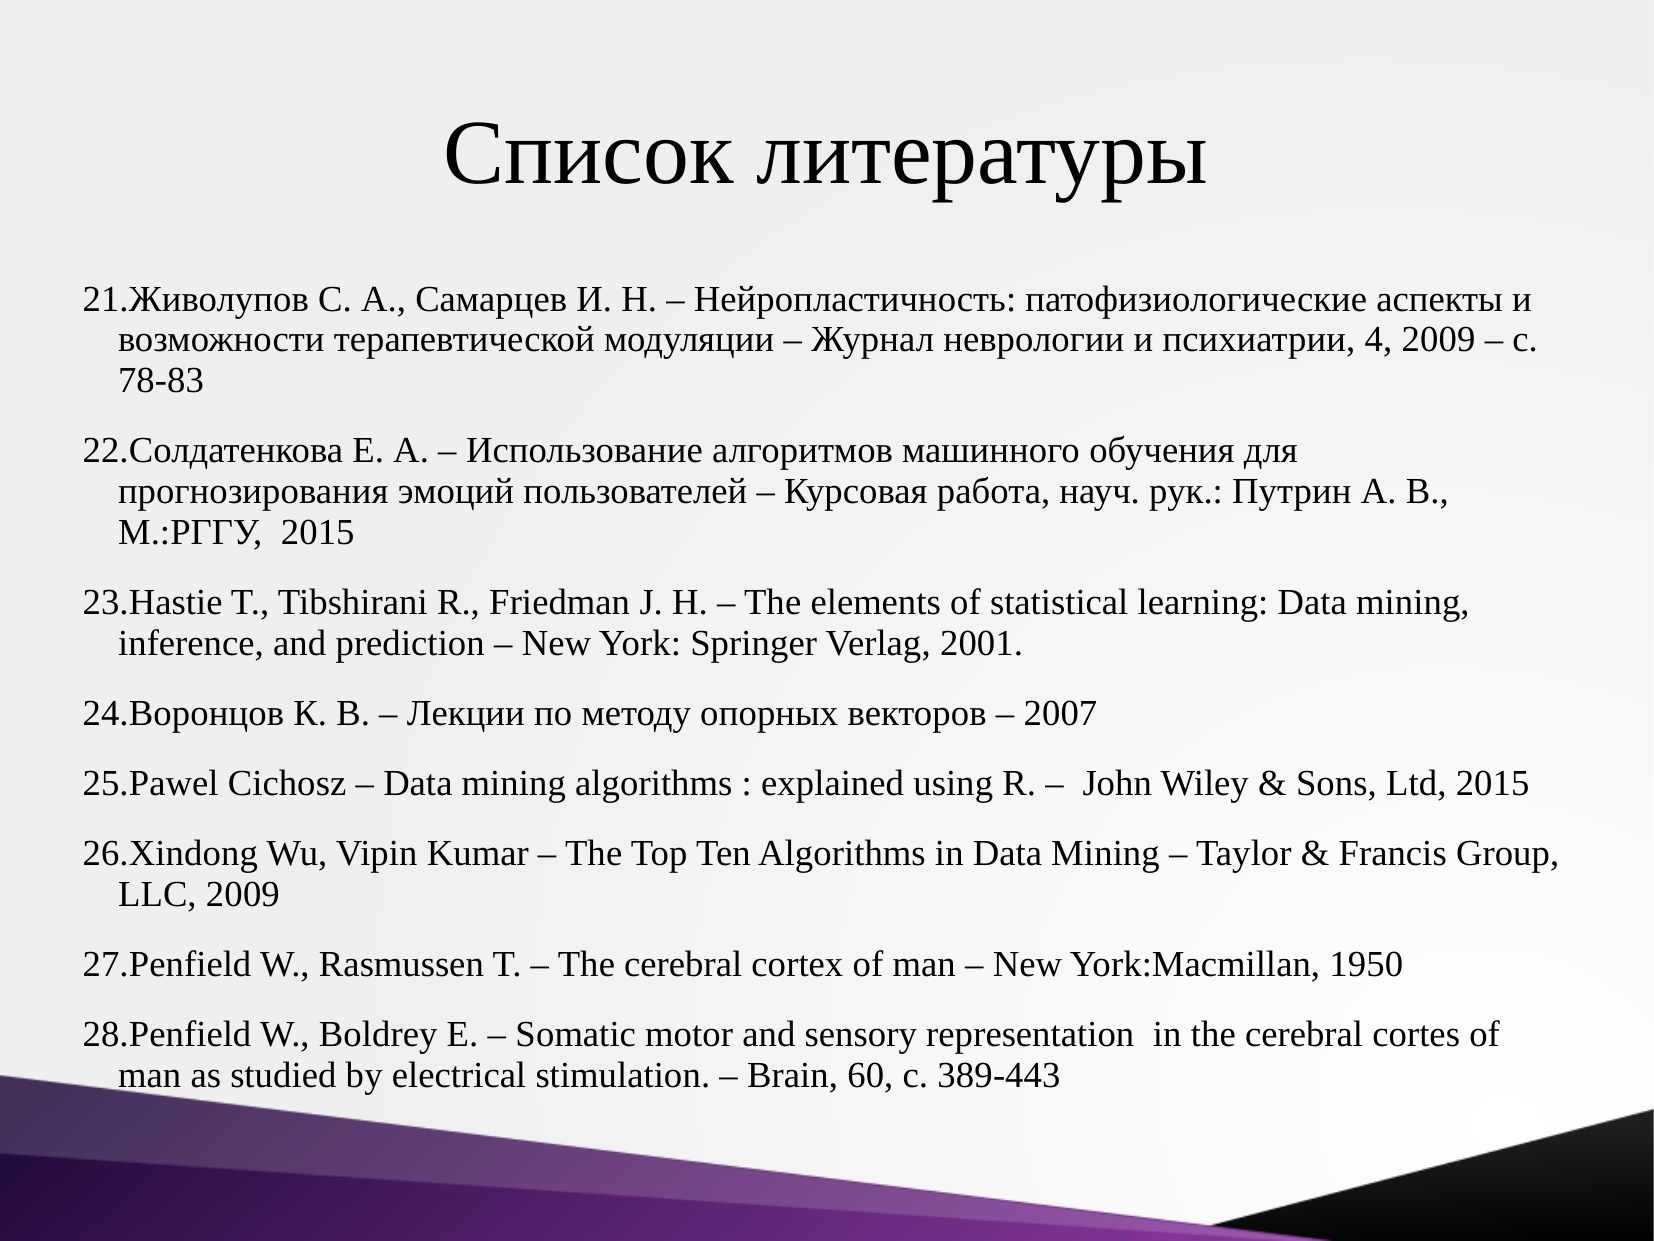

# Список литературы
Живолупов C. А., Самарцев И. Н. – Нейропластичность: патофизиологические аспекты и возможности терапевтической модуляции – Журнал неврологии и психиатрии, 4, 2009 – с. 78-83
Солдатенкова Е. А. – Использование алгоритмов машинного обучения для прогнозирования эмоций пользователей – Курсовая работа, науч. рук.: Путрин А. В., М.:РГГУ, 2015
Hastie T., Tibshirani R., Friedman J. H. – The elements of statistical learning: Data mining, inference, and prediction – New York: Springer Verlag, 2001.
Воронцов К. В. – Лекции по методу опорных векторов – 2007
Pawel Cichosz – Data mining algorithms : explained using R. – John Wiley & Sons, Ltd, 2015
Xindong Wu, Vipin Kumar – The Top Ten Algorithms in Data Mining – Taylor & Francis Group, LLC, 2009
Penfield W., Rasmussen T. – The cerebral cortex of man – New York:Macmillan, 1950
Penfield W., Boldrey E. – Somatic motor and sensory representation in the cerebral cortes of man as studied by electrical stimulation. – Brain, 60, c. 389-443